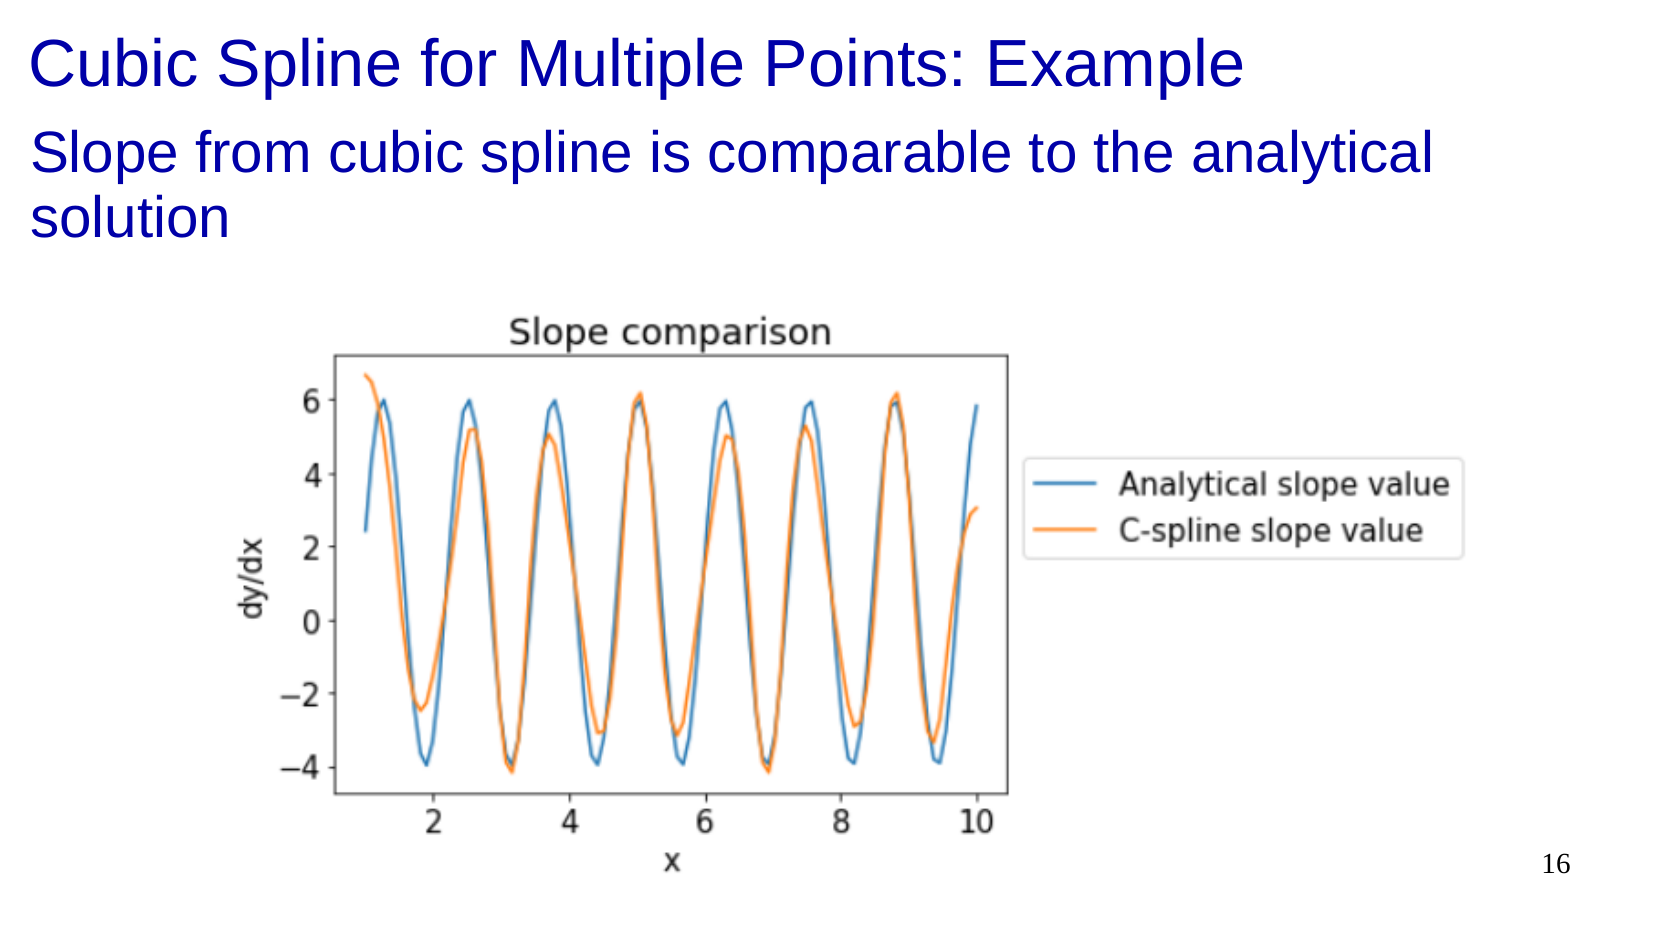

# Cubic Spline for Multiple Points: Example
Slope from cubic spline is comparable to the analytical solution
16